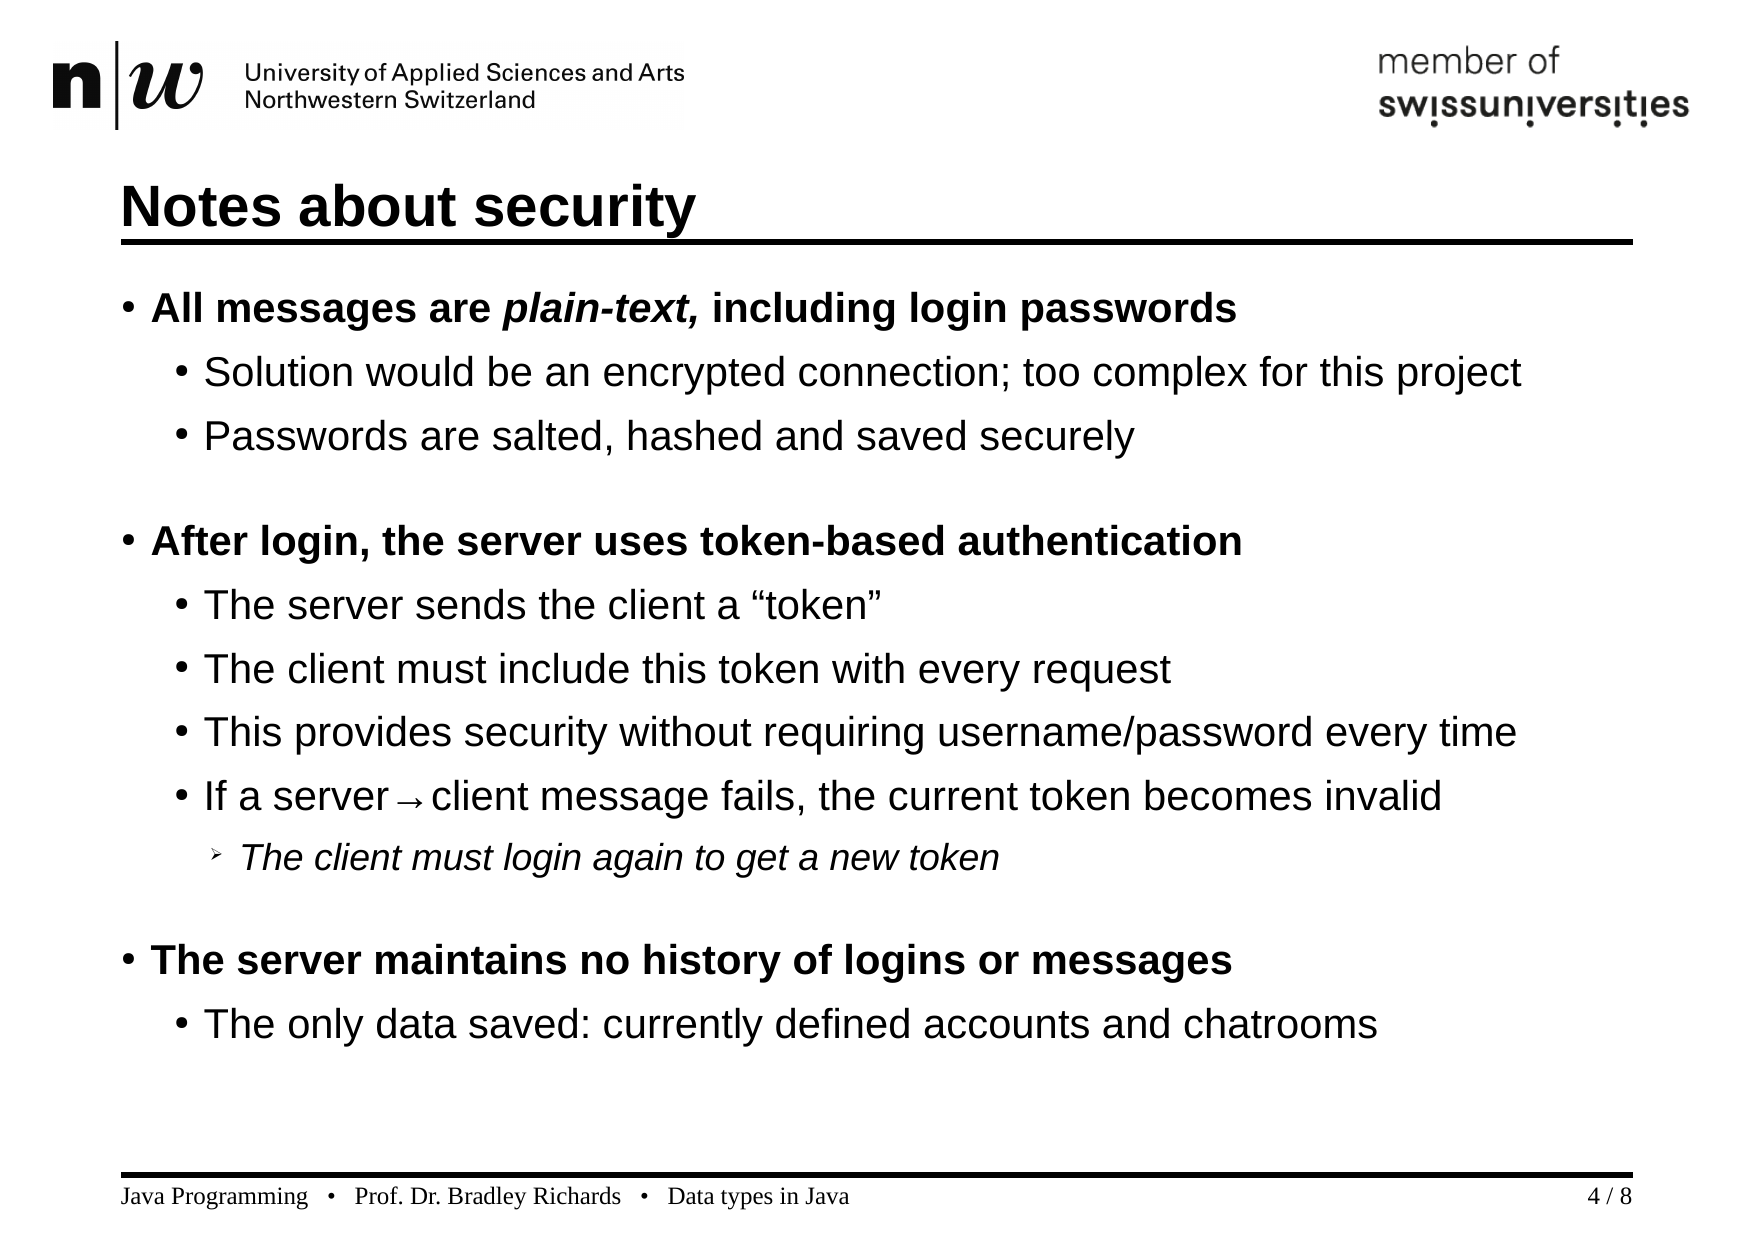

# Notes about security
All messages are plain-text, including login passwords
Solution would be an encrypted connection; too complex for this project
Passwords are salted, hashed and saved securely
After login, the server uses token-based authentication
The server sends the client a “token”
The client must include this token with every request
This provides security without requiring username/password every time
If a server→client message fails, the current token becomes invalid
The client must login again to get a new token
The server maintains no history of logins or messages
The only data saved: currently defined accounts and chatrooms
Java Programming • Prof. Dr. Bradley Richards • Data types in Java
4